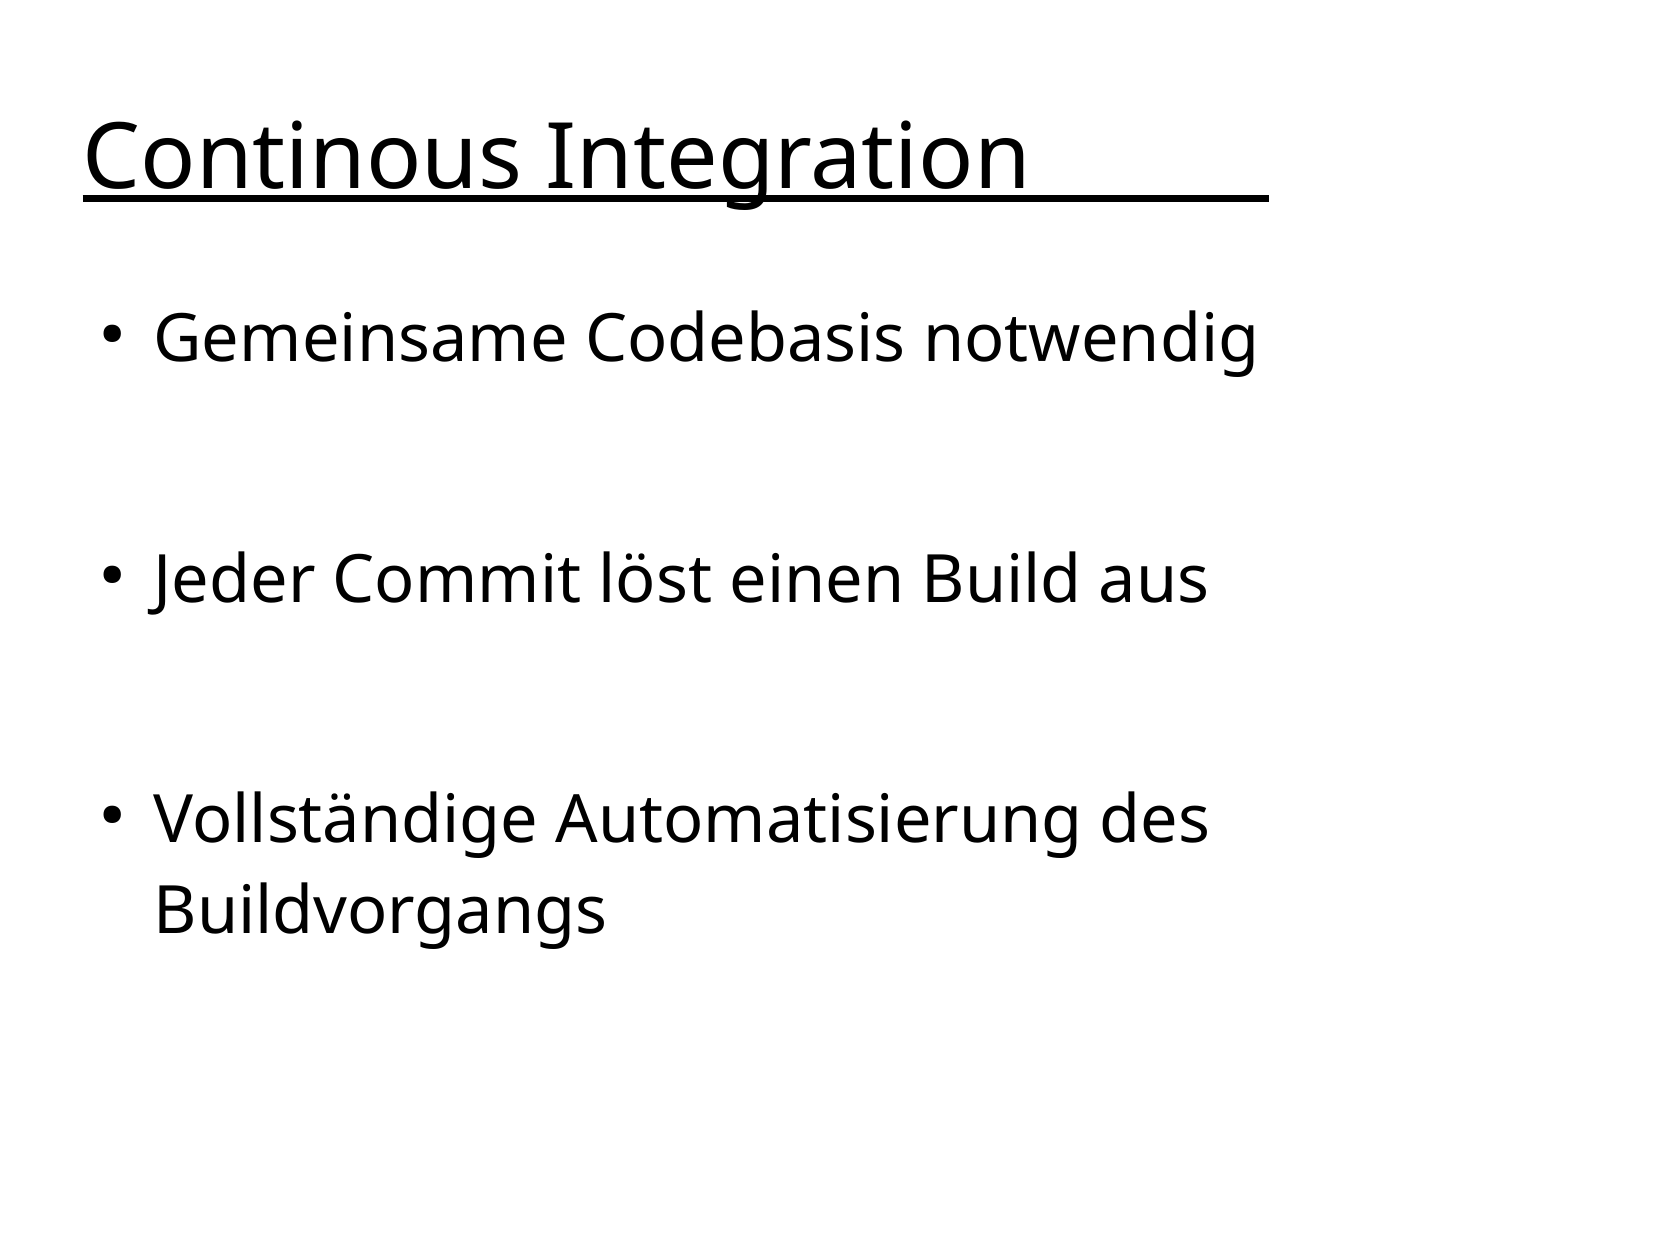

# Continous Integration
Gemeinsame Codebasis notwendig
Jeder Commit löst einen Build aus
Vollständige Automatisierung des Buildvorgangs